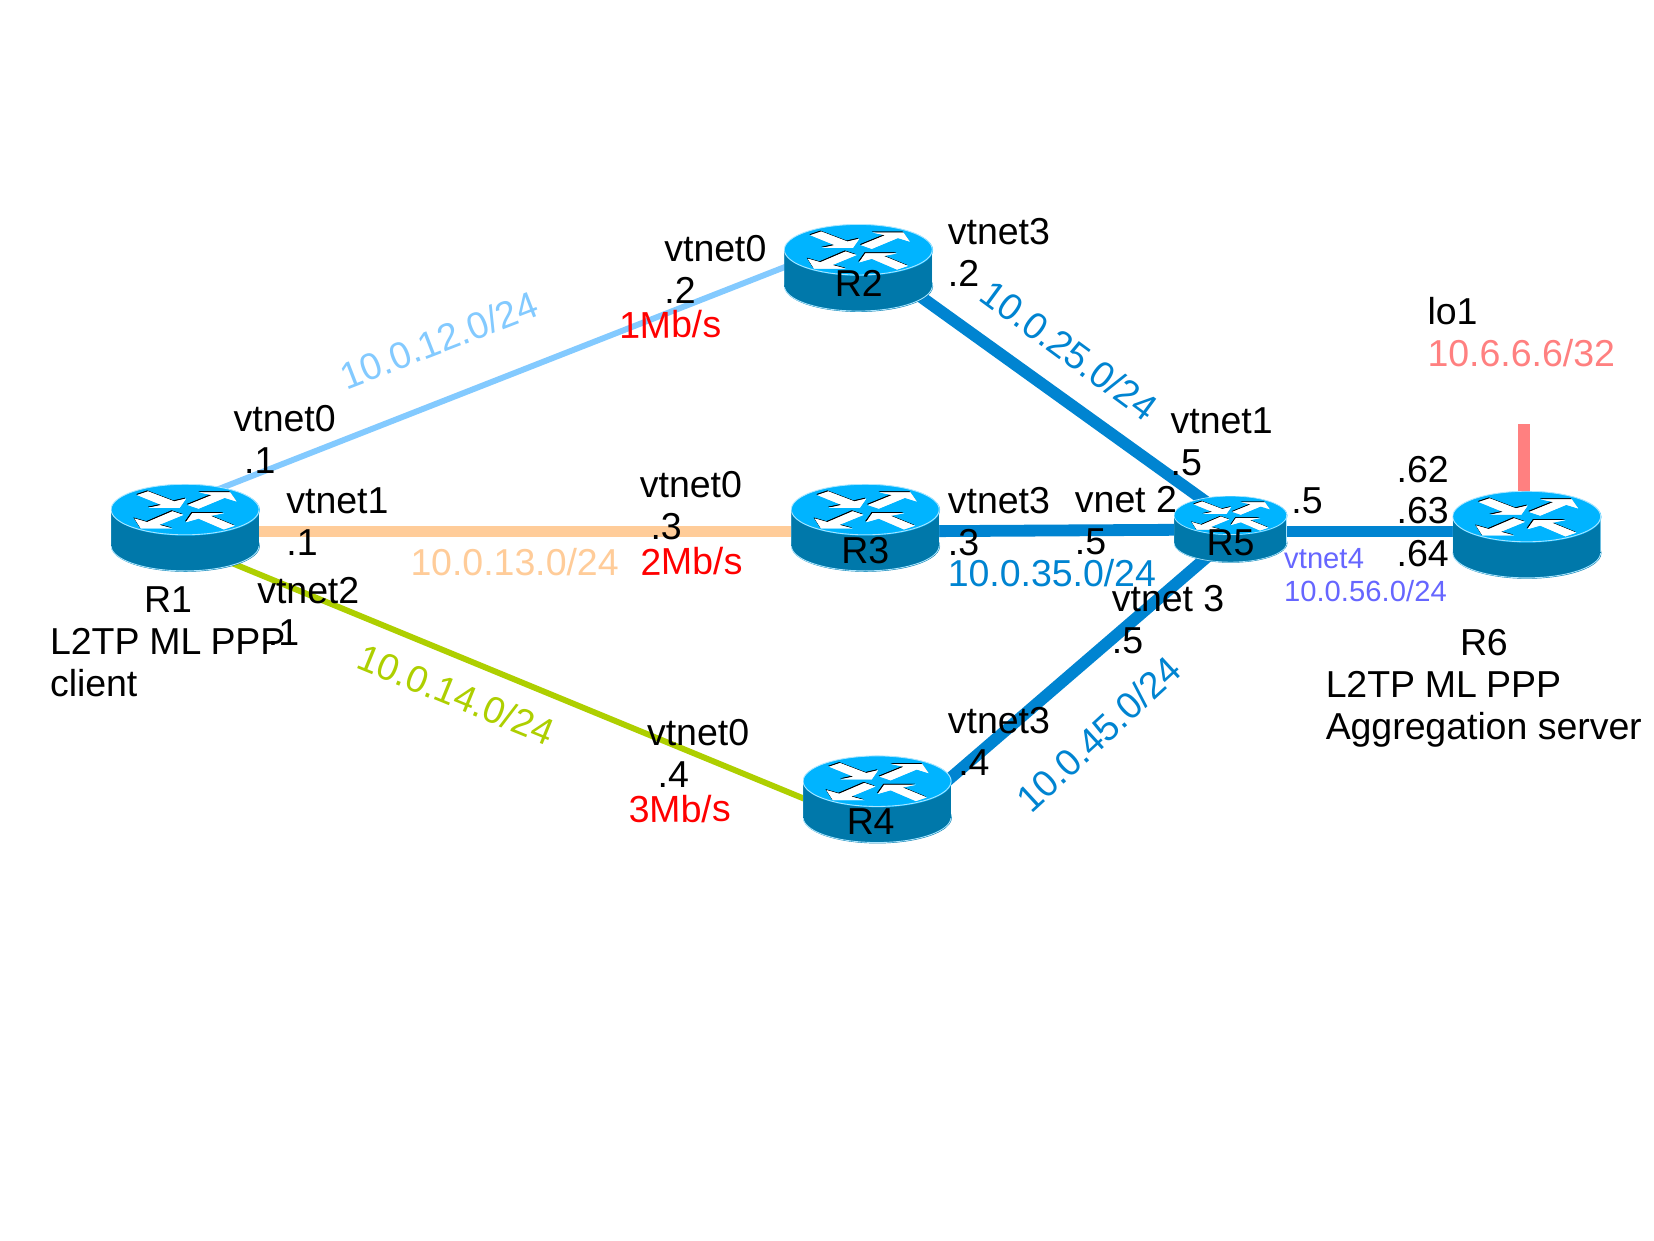

vtnet3
.2
vtnet0
.2
R2
R2
lo1
10.6.6.6/32
1Mb/s
10.0.12.0/24
10.0.25.0/24
vtnet0
 .1
vtnet1
.5
.62
.63
.64
vtnet0
 .3
vnet 2
.5
vtnet1
.1
vtnet3
.3
.5
R5
R3
2Mb/s
10.0.13.0/24
vtnet4
10.0.56.0/24
10.0.35.0/24
vtnet2
 .1
vtnet 3
.5
R1
L2TP ML PPP
client
R6
L2TP ML PPP
Aggregation server
10.0.14.0/24
vtnet3
 .4
10.0.45.0/24
vtnet0
 .4
3Mb/s
R4